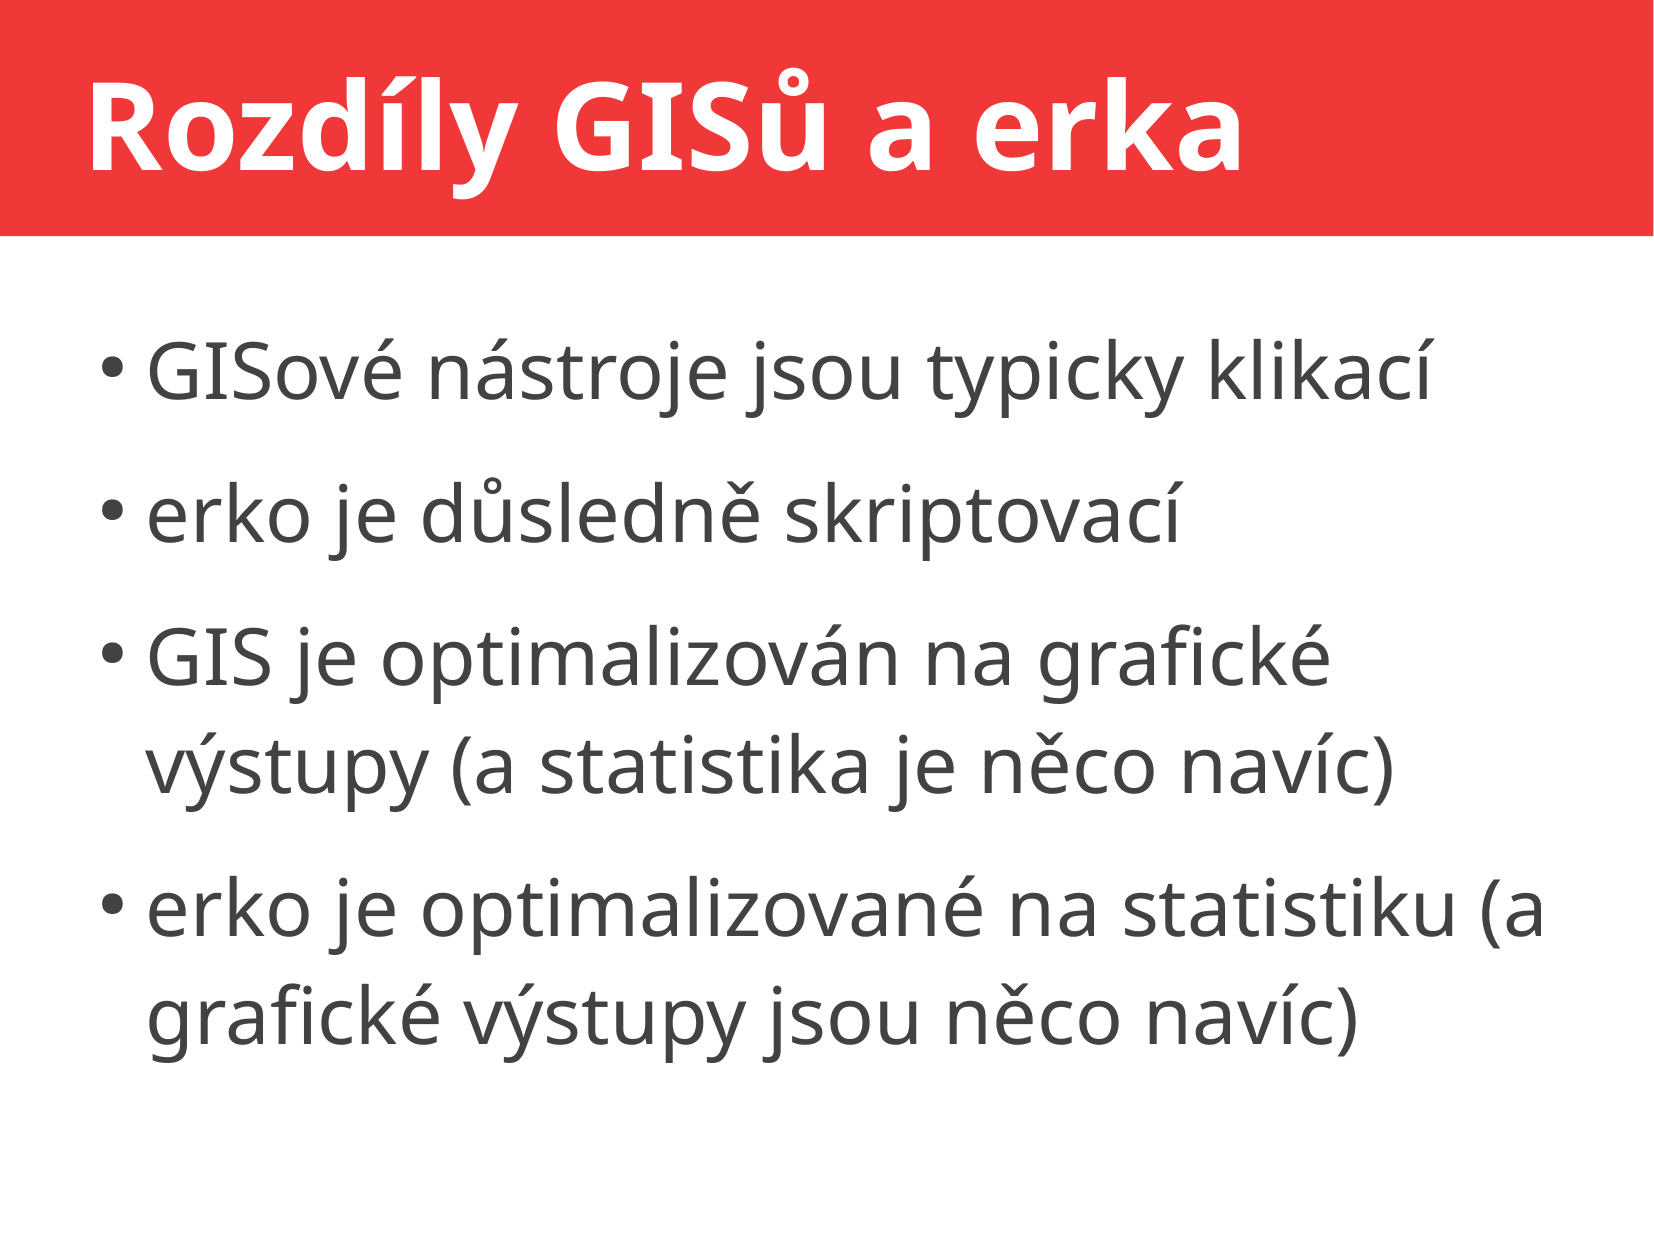

# Rozdíly GISů a erka
GISové nástroje jsou typicky klikací
erko je důsledně skriptovací
GIS je optimalizován na grafické výstupy (a statistika je něco navíc)
erko je optimalizované na statistiku (a grafické výstupy jsou něco navíc)